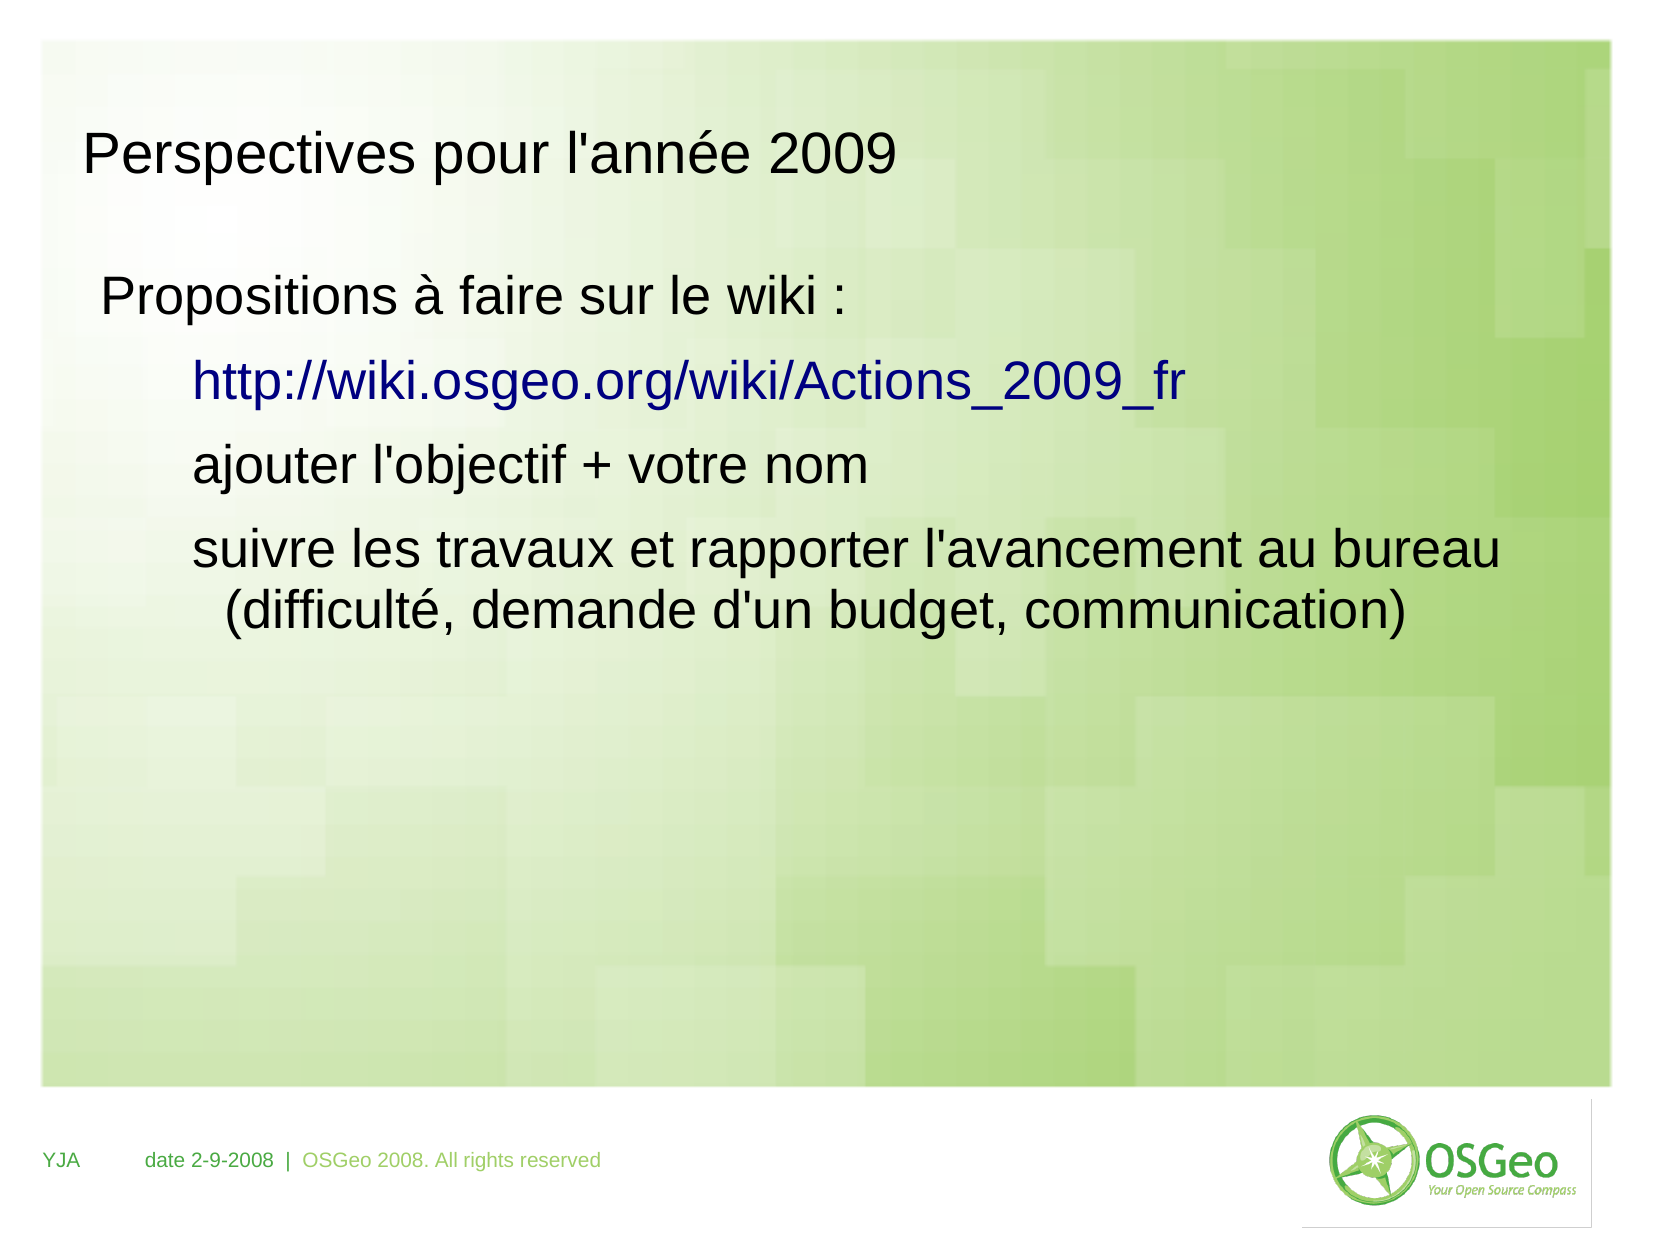

# Perspectives pour l'année 2009
Propositions à faire sur le wiki :
 http://wiki.osgeo.org/wiki/Actions_2009_fr
 ajouter l'objectif + votre nom
 suivre les travaux et rapporter l'avancement au bureau (difficulté, demande d'un budget, communication)